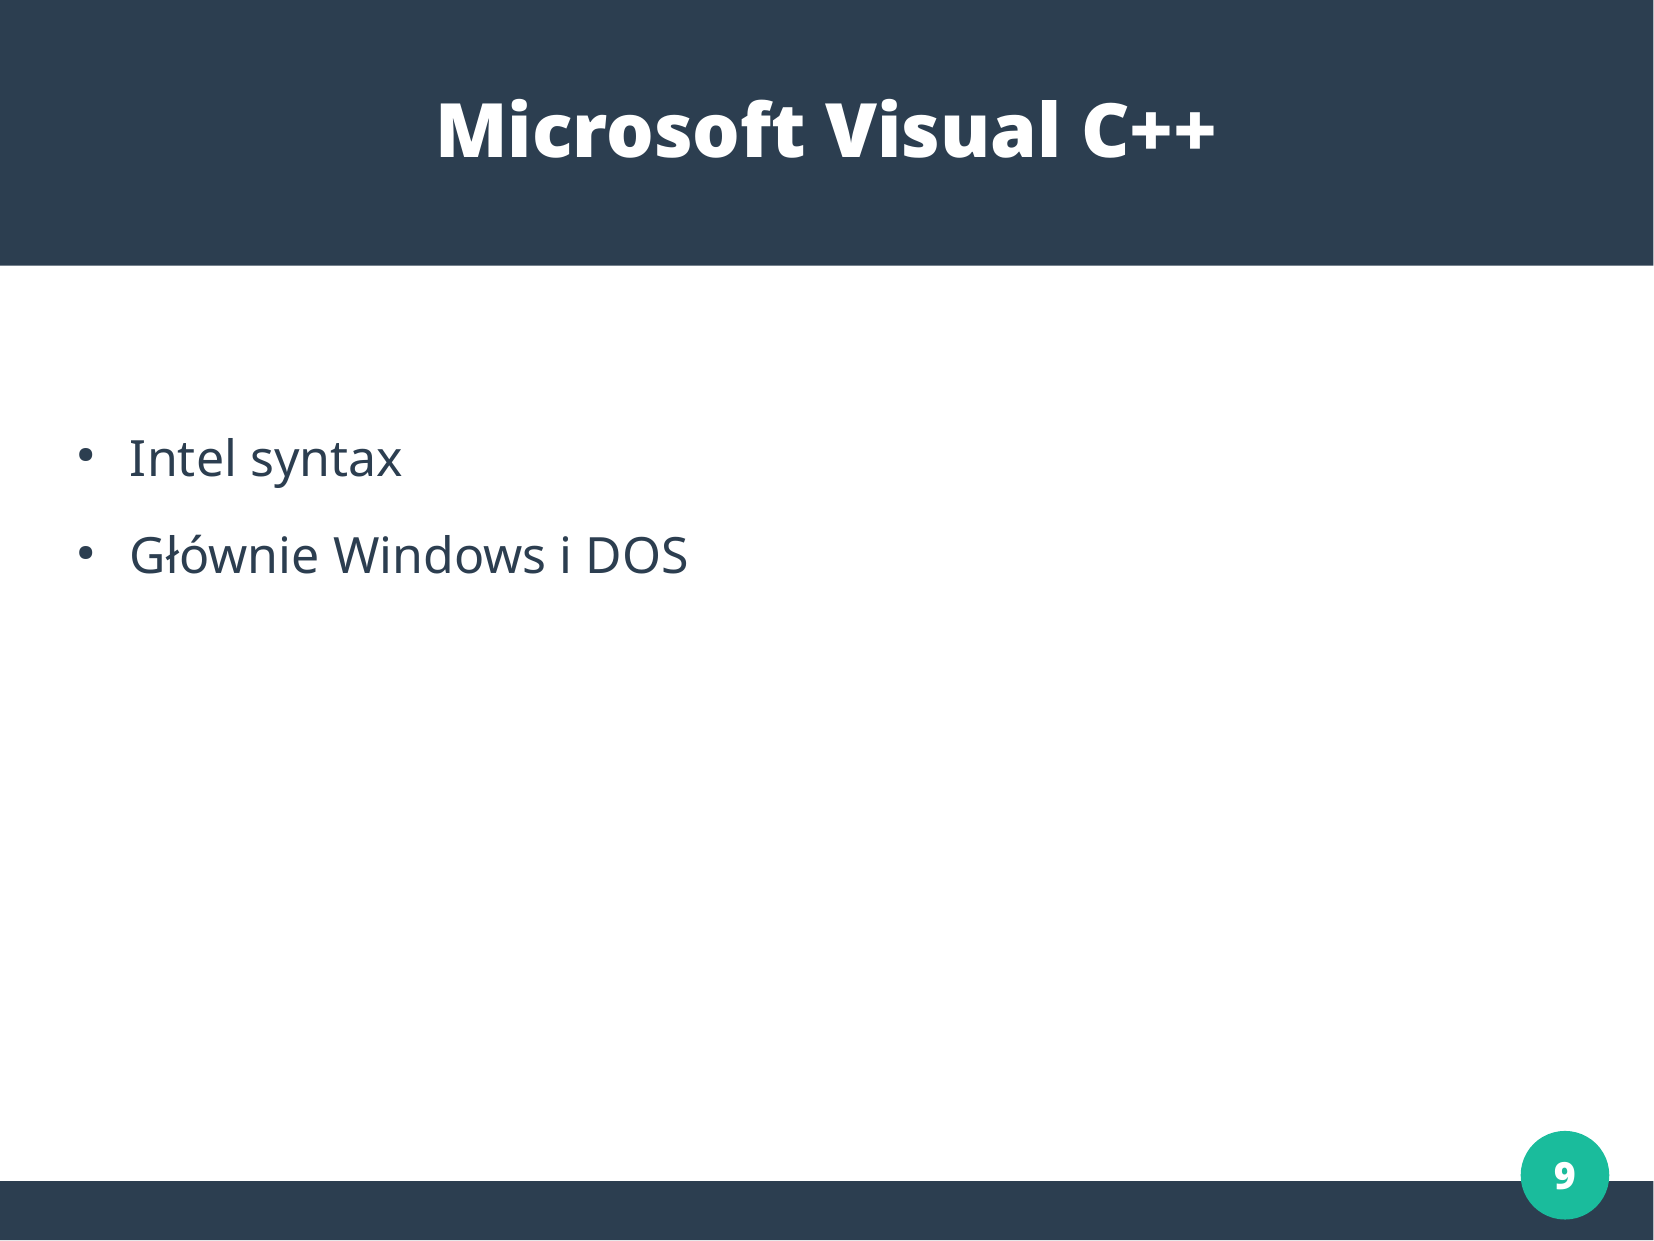

# Microsoft Visual C++
Intel syntax
Głównie Windows i DOS
9